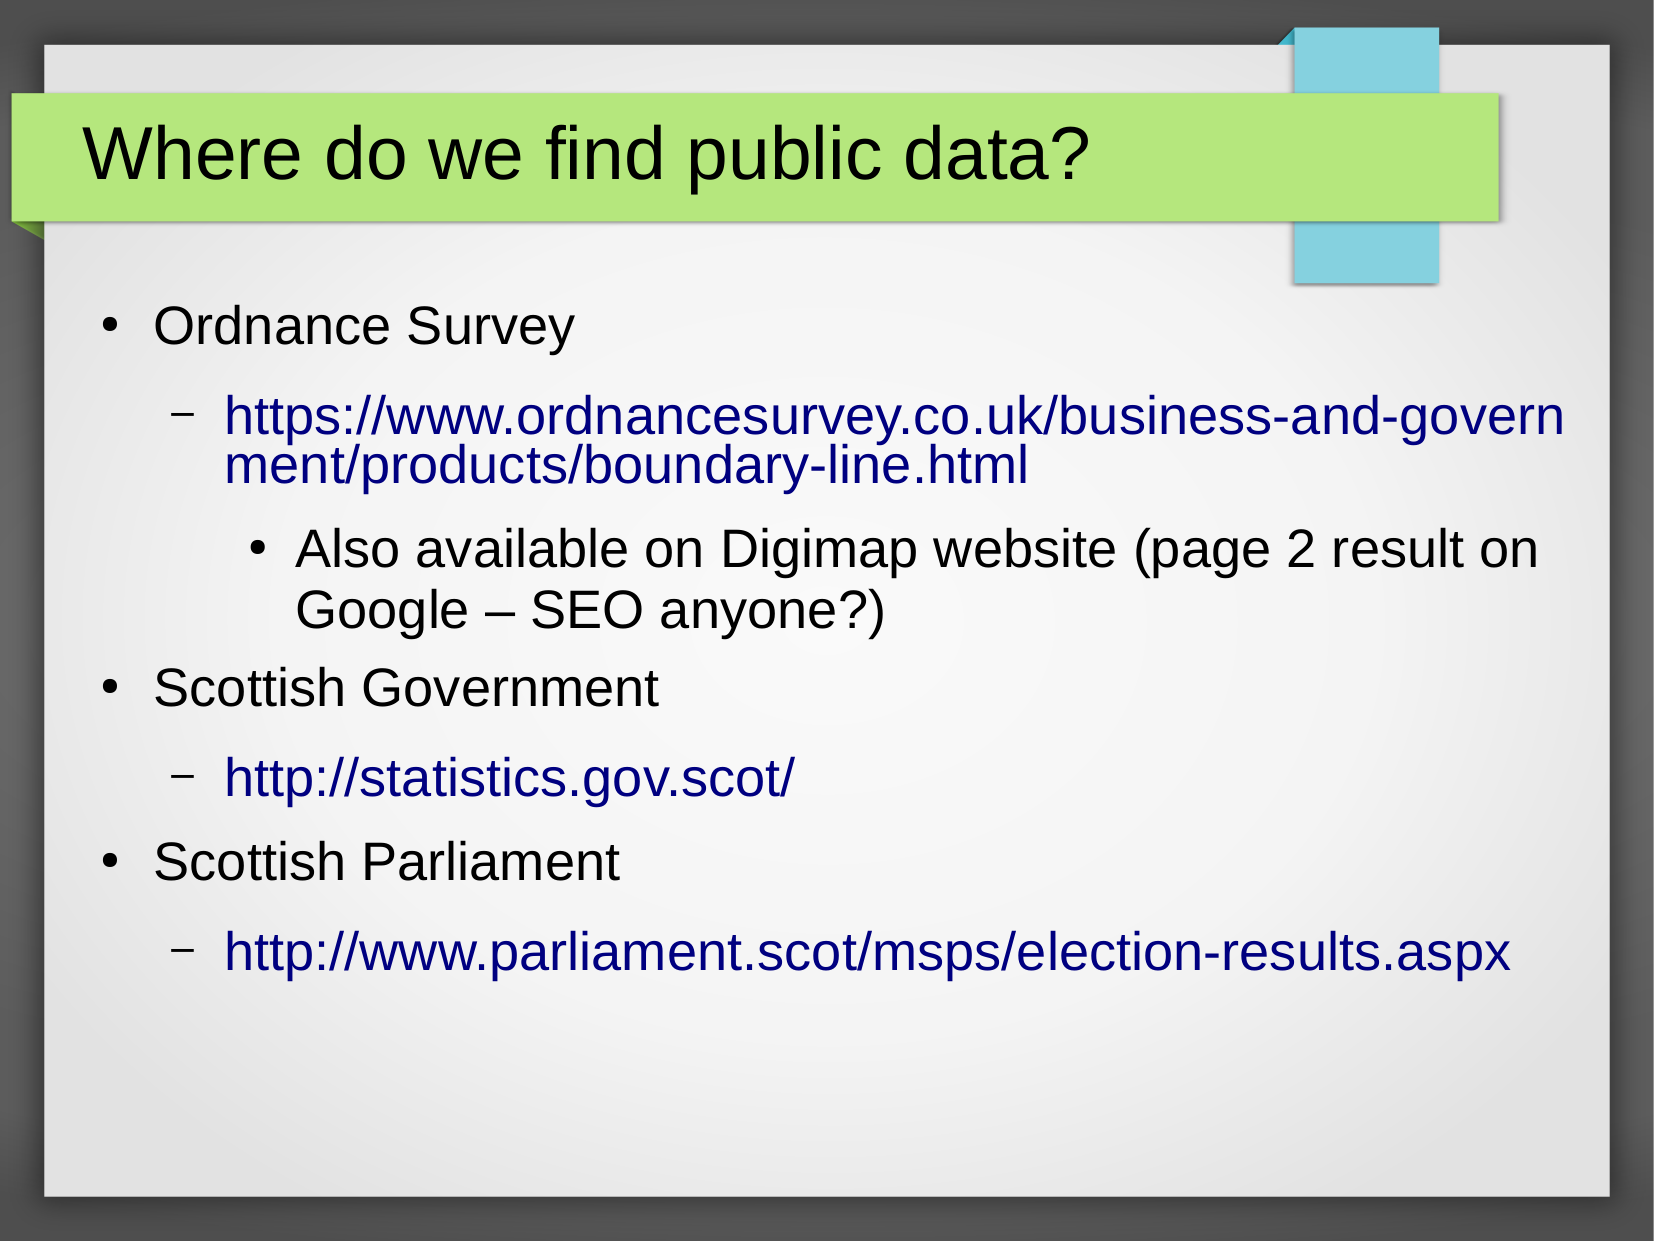

# Where do we find public data?
Ordnance Survey
https://www.ordnancesurvey.co.uk/business-and-government/products/boundary-line.html
Also available on Digimap website (page 2 result on Google – SEO anyone?)
Scottish Government
http://statistics.gov.scot/
Scottish Parliament
http://www.parliament.scot/msps/election-results.aspx